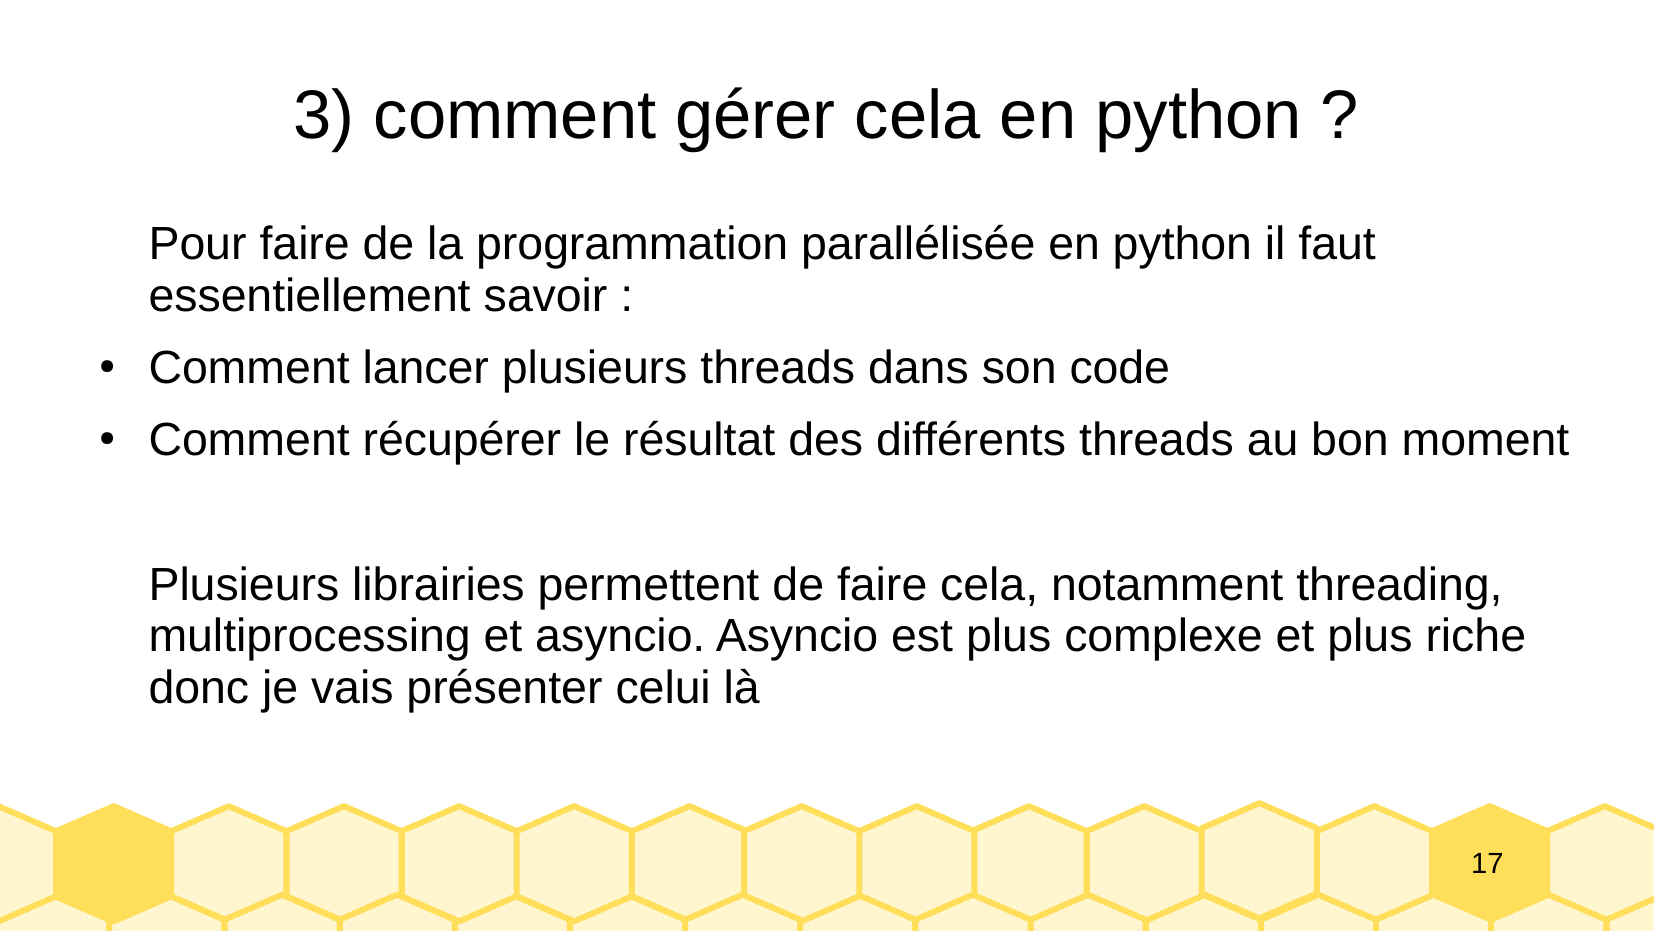

# 3) comment gérer cela en python ?
Pour faire de la programmation parallélisée en python il faut essentiellement savoir :
Comment lancer plusieurs threads dans son code
Comment récupérer le résultat des différents threads au bon moment
Plusieurs librairies permettent de faire cela, notamment threading, multiprocessing et asyncio. Asyncio est plus complexe et plus riche donc je vais présenter celui là